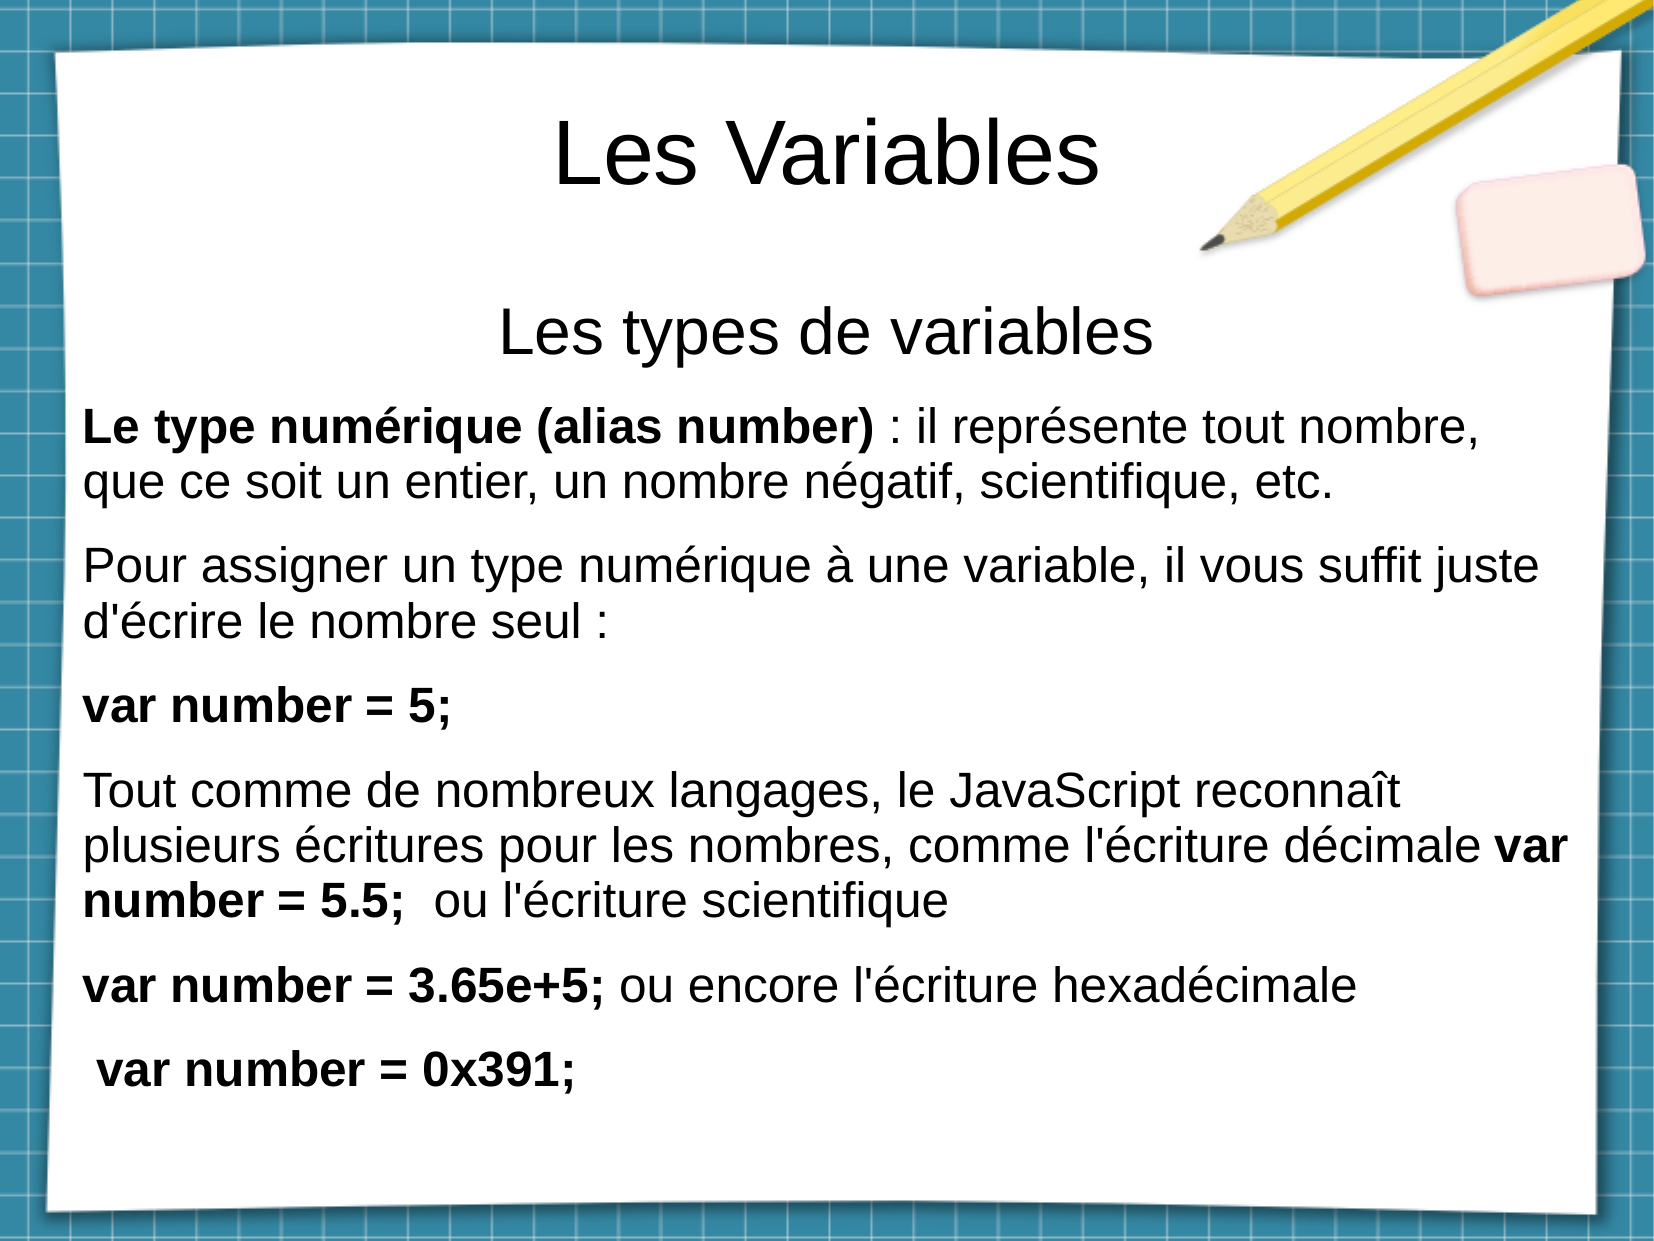

# Les Variables
Les types de variables
Le type numérique (alias number) : il représente tout nombre, que ce soit un entier, un nombre négatif, scientifique, etc.
Pour assigner un type numérique à une variable, il vous suffit juste d'écrire le nombre seul :
var number = 5;
Tout comme de nombreux langages, le JavaScript reconnaît plusieurs écritures pour les nombres, comme l'écriture décimale var number = 5.5; ou l'écriture scientifique
var number = 3.65e+5; ou encore l'écriture hexadécimale
 var number = 0x391;